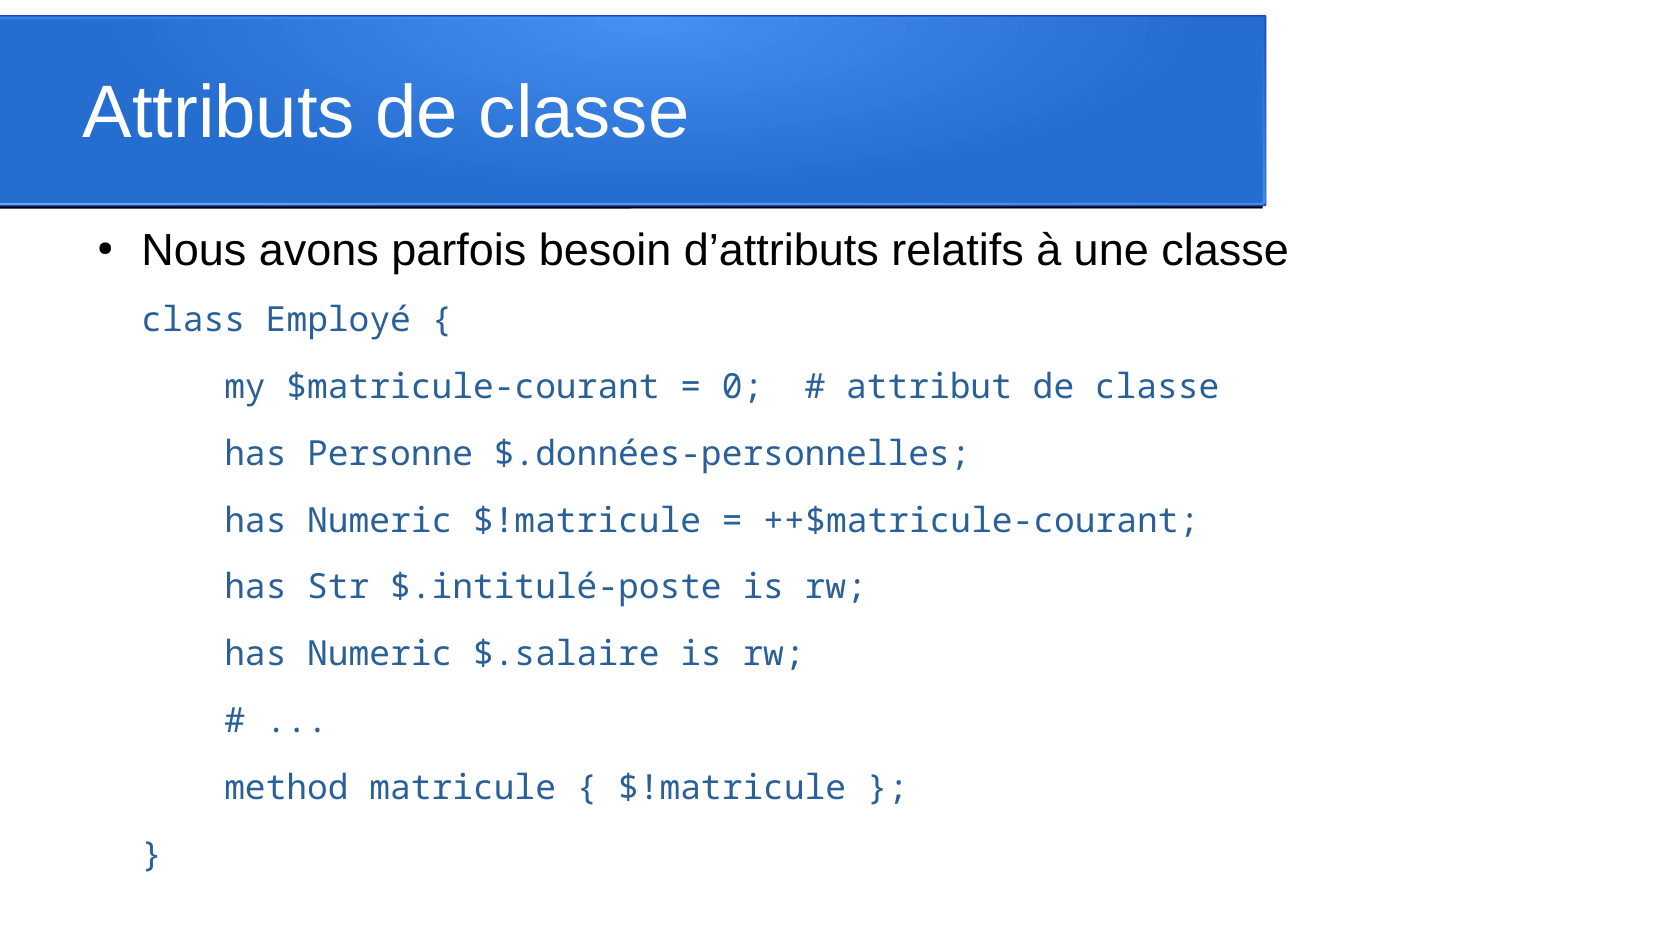

# Attributs de classe
Nous avons parfois besoin d’attributs relatifs à une classe
class Employé {
 my $matricule-courant = 0; # attribut de classe
 has Personne $.données-personnelles;
 has Numeric $!matricule = ++$matricule-courant;
 has Str $.intitulé-poste is rw;
 has Numeric $.salaire is rw;
 # ...
 method matricule { $!matricule };
}